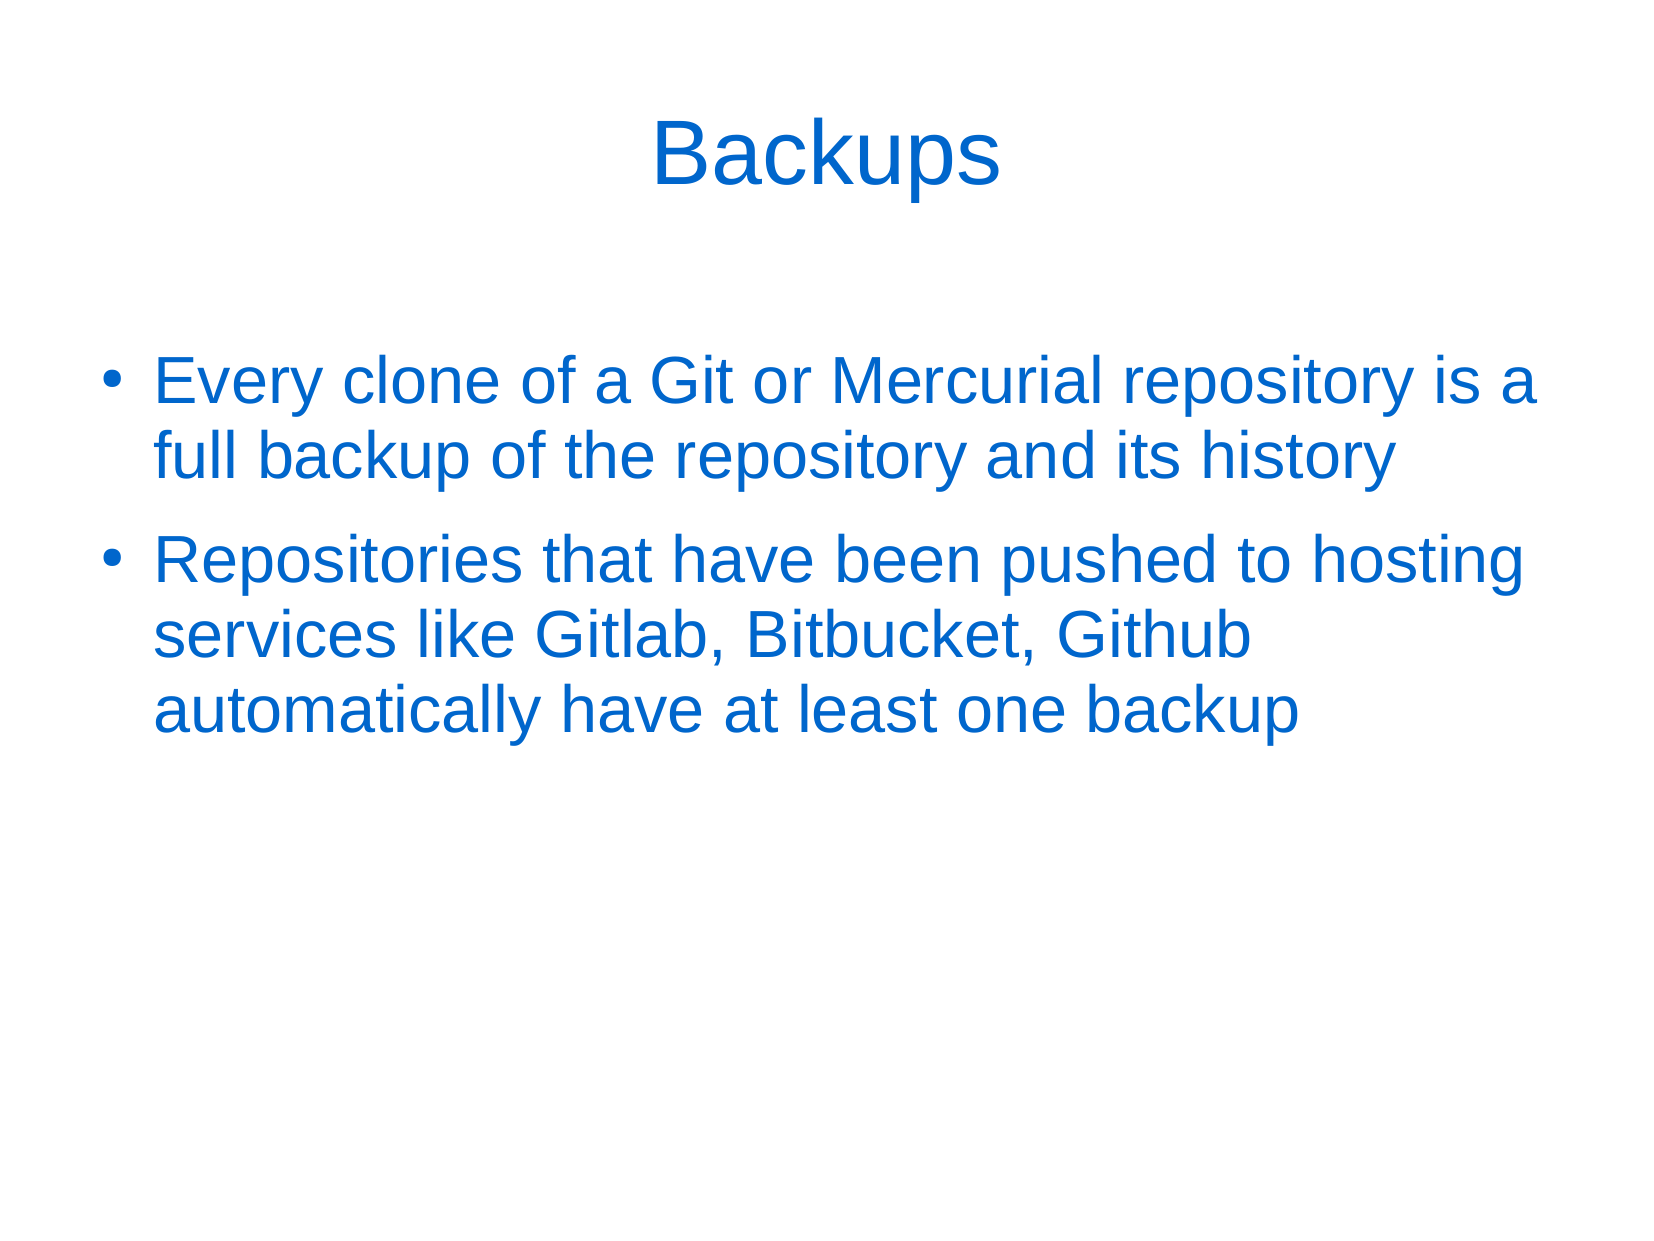

# Backups
Every clone of a Git or Mercurial repository is a full backup of the repository and its history
Repositories that have been pushed to hosting services like Gitlab, Bitbucket, Github automatically have at least one backup